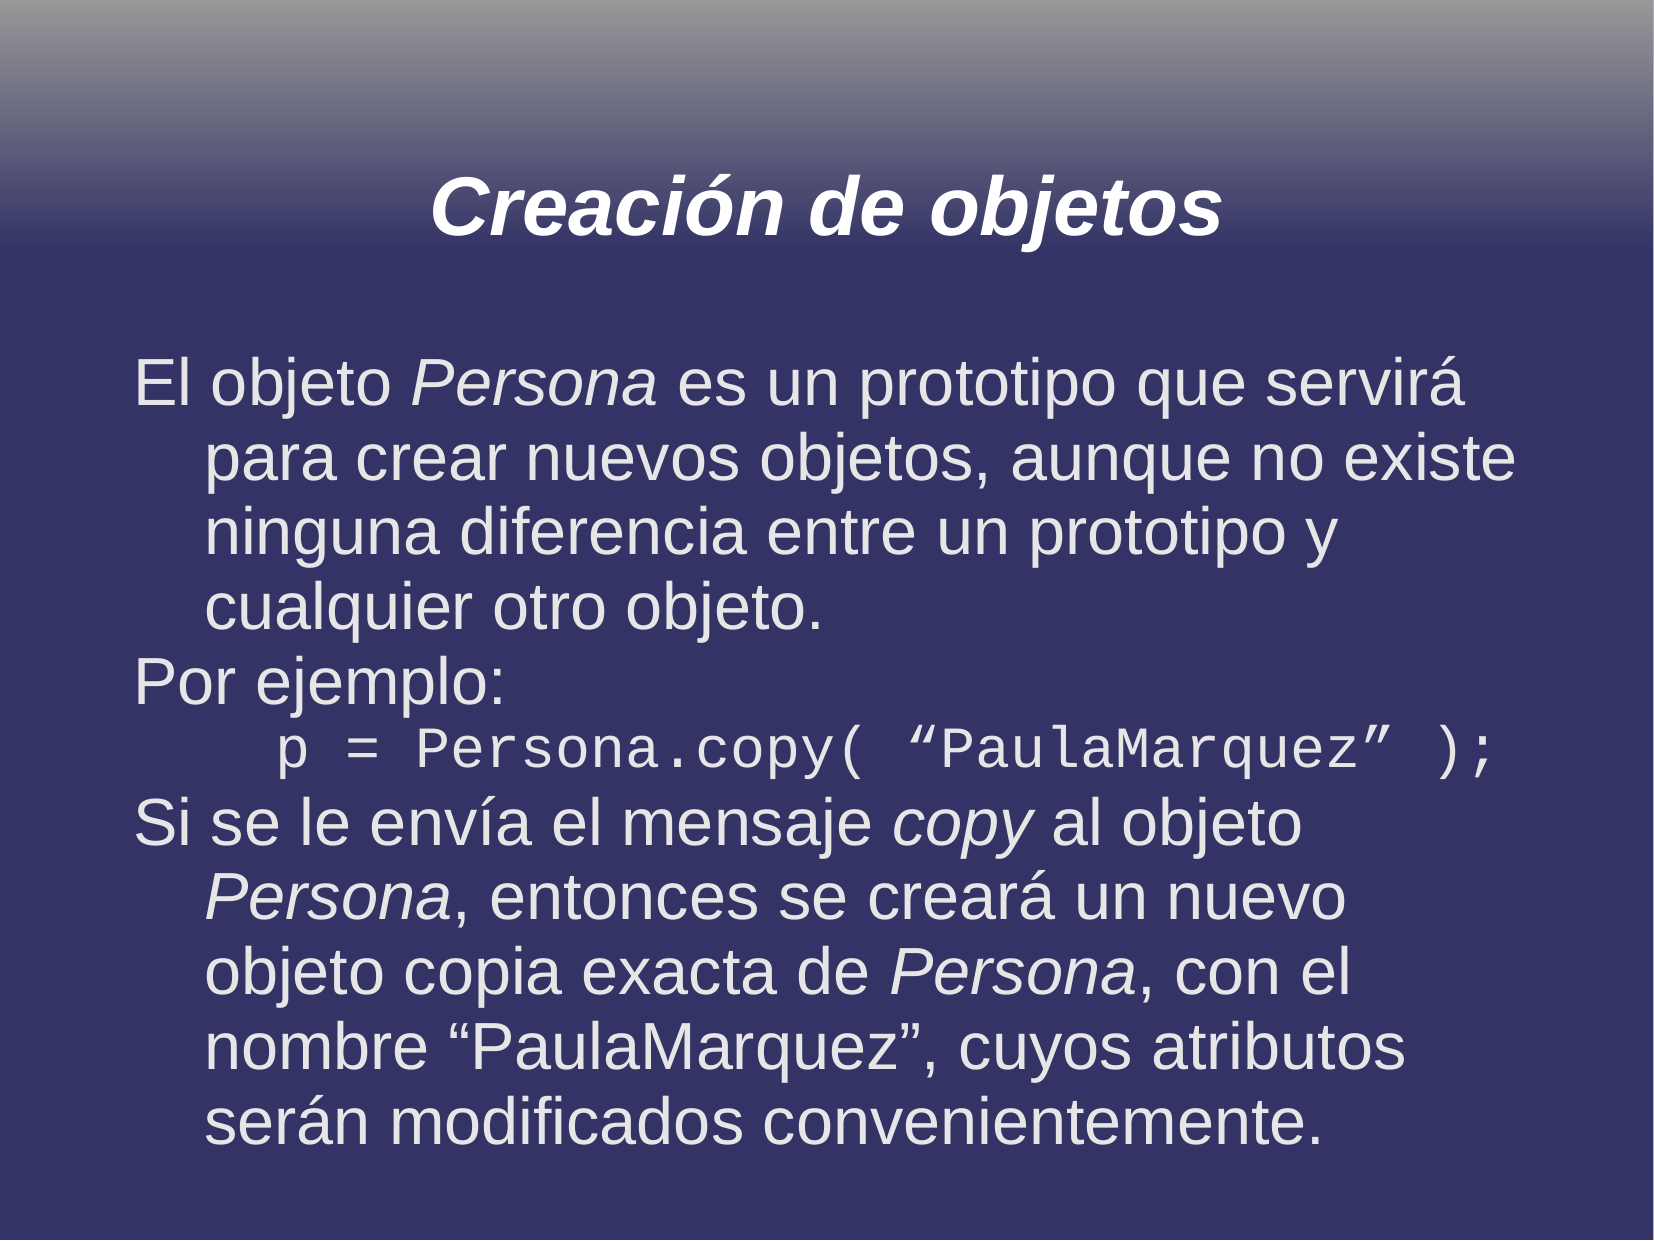

# Creación de objetos
El objeto Persona es un prototipo que servirá para crear nuevos objetos, aunque no existe ninguna diferencia entre un prototipo y cualquier otro objeto.
Por ejemplo:
p = Persona.copy( “PaulaMarquez” );
Si se le envía el mensaje copy al objeto Persona, entonces se creará un nuevo objeto copia exacta de Persona, con el nombre “PaulaMarquez”, cuyos atributos serán modificados convenientemente.